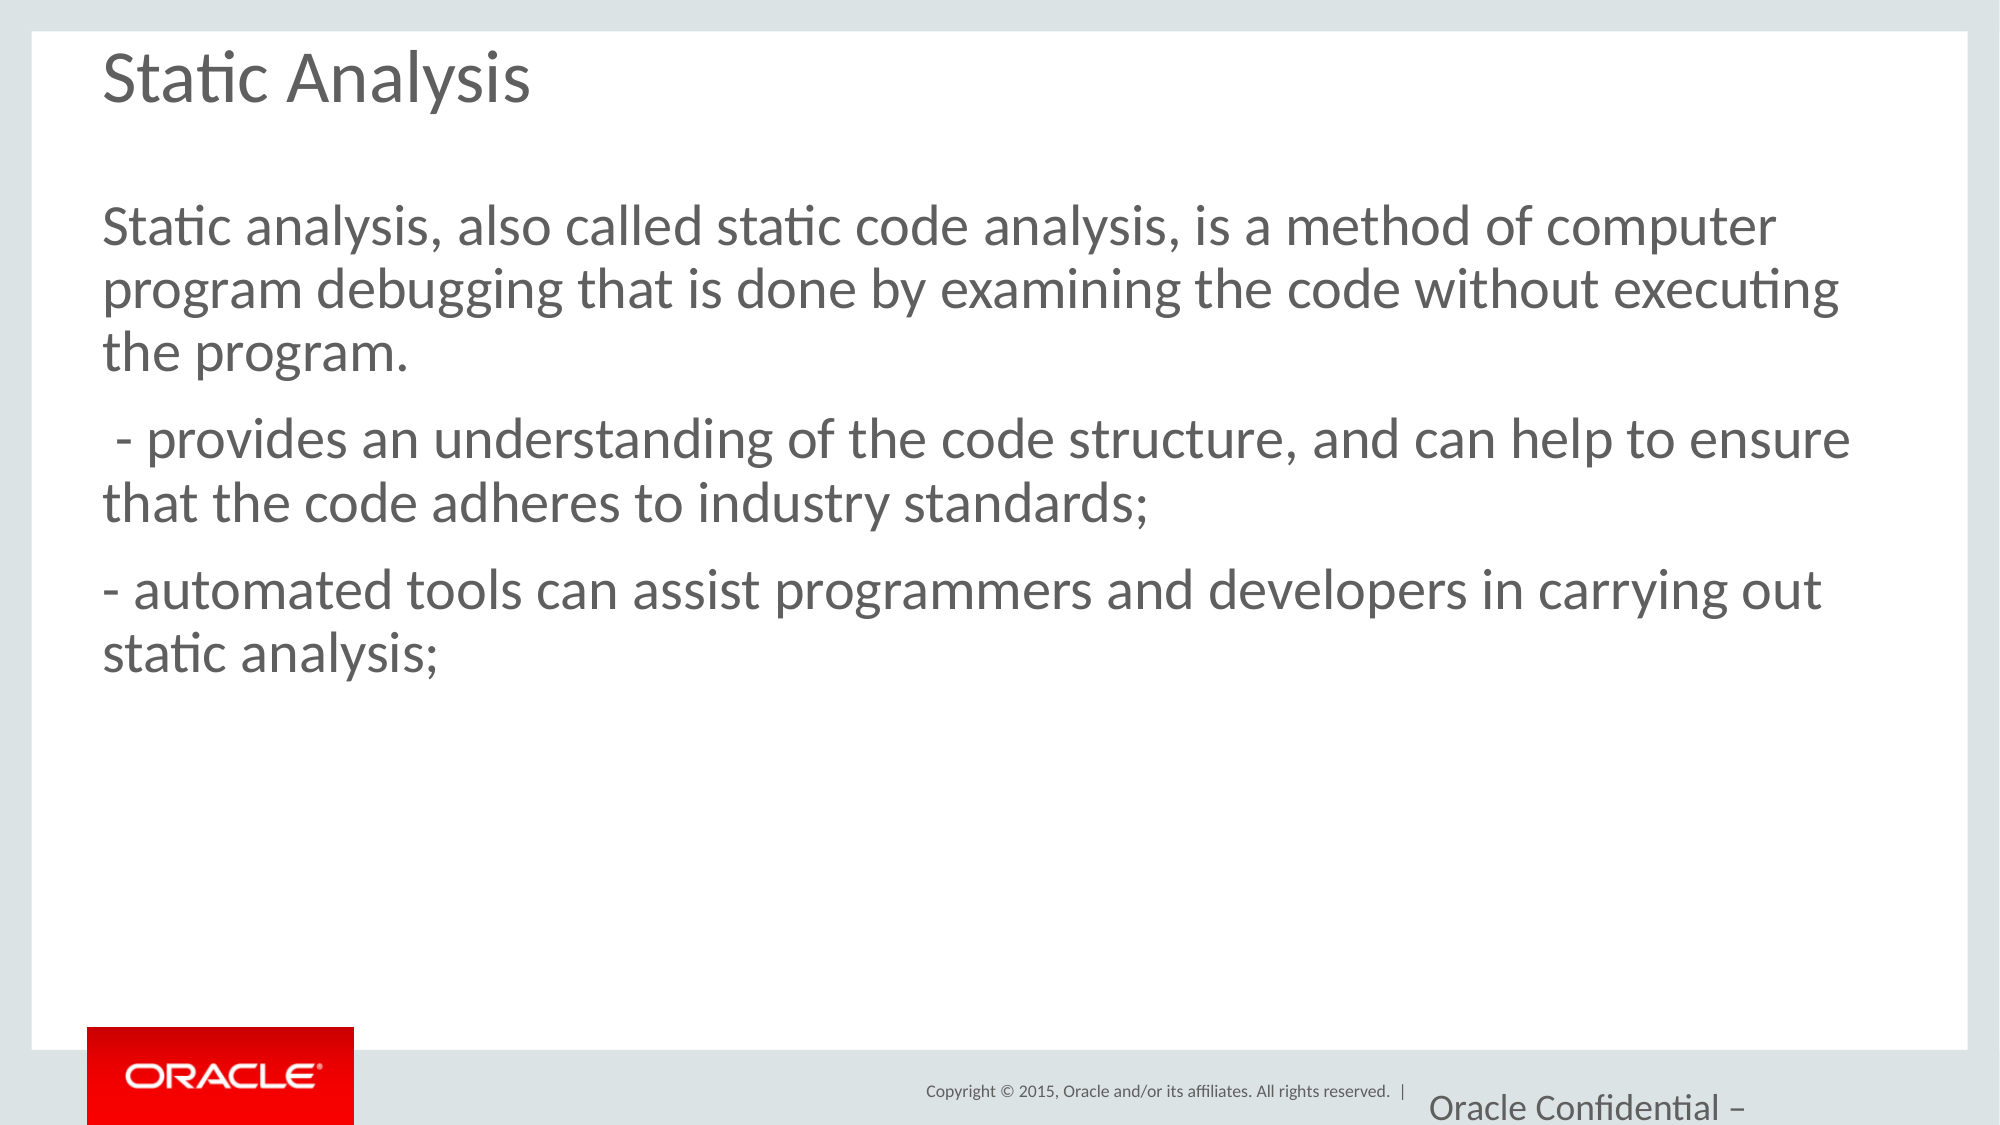

# Static Analysis
Static analysis, also called static code analysis, is a method of computer program debugging that is done by examining the code without executing the program.
 - provides an understanding of the code structure, and can help to ensure that the code adheres to industry standards;
- automated tools can assist programmers and developers in carrying out static analysis;
Oracle Confidential – Restricted